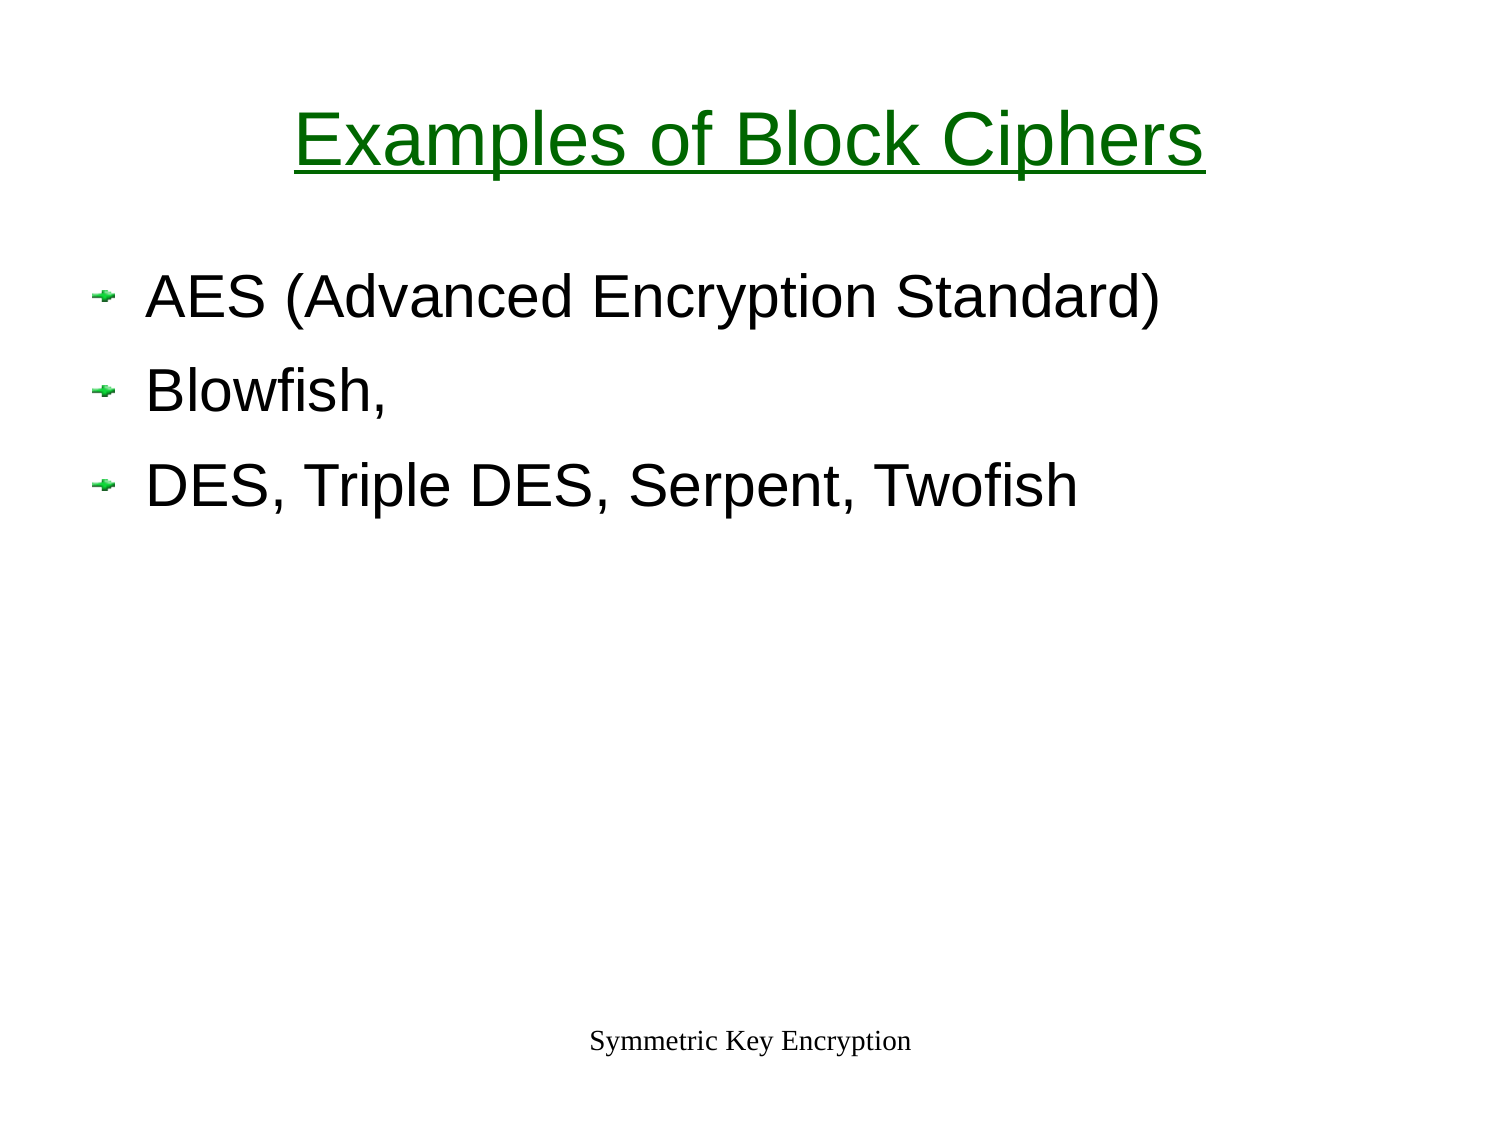

# Examples of Block Ciphers
AES (Advanced Encryption Standard)
Blowfish,
DES, Triple DES, Serpent, Twofish
Symmetric Key Encryption